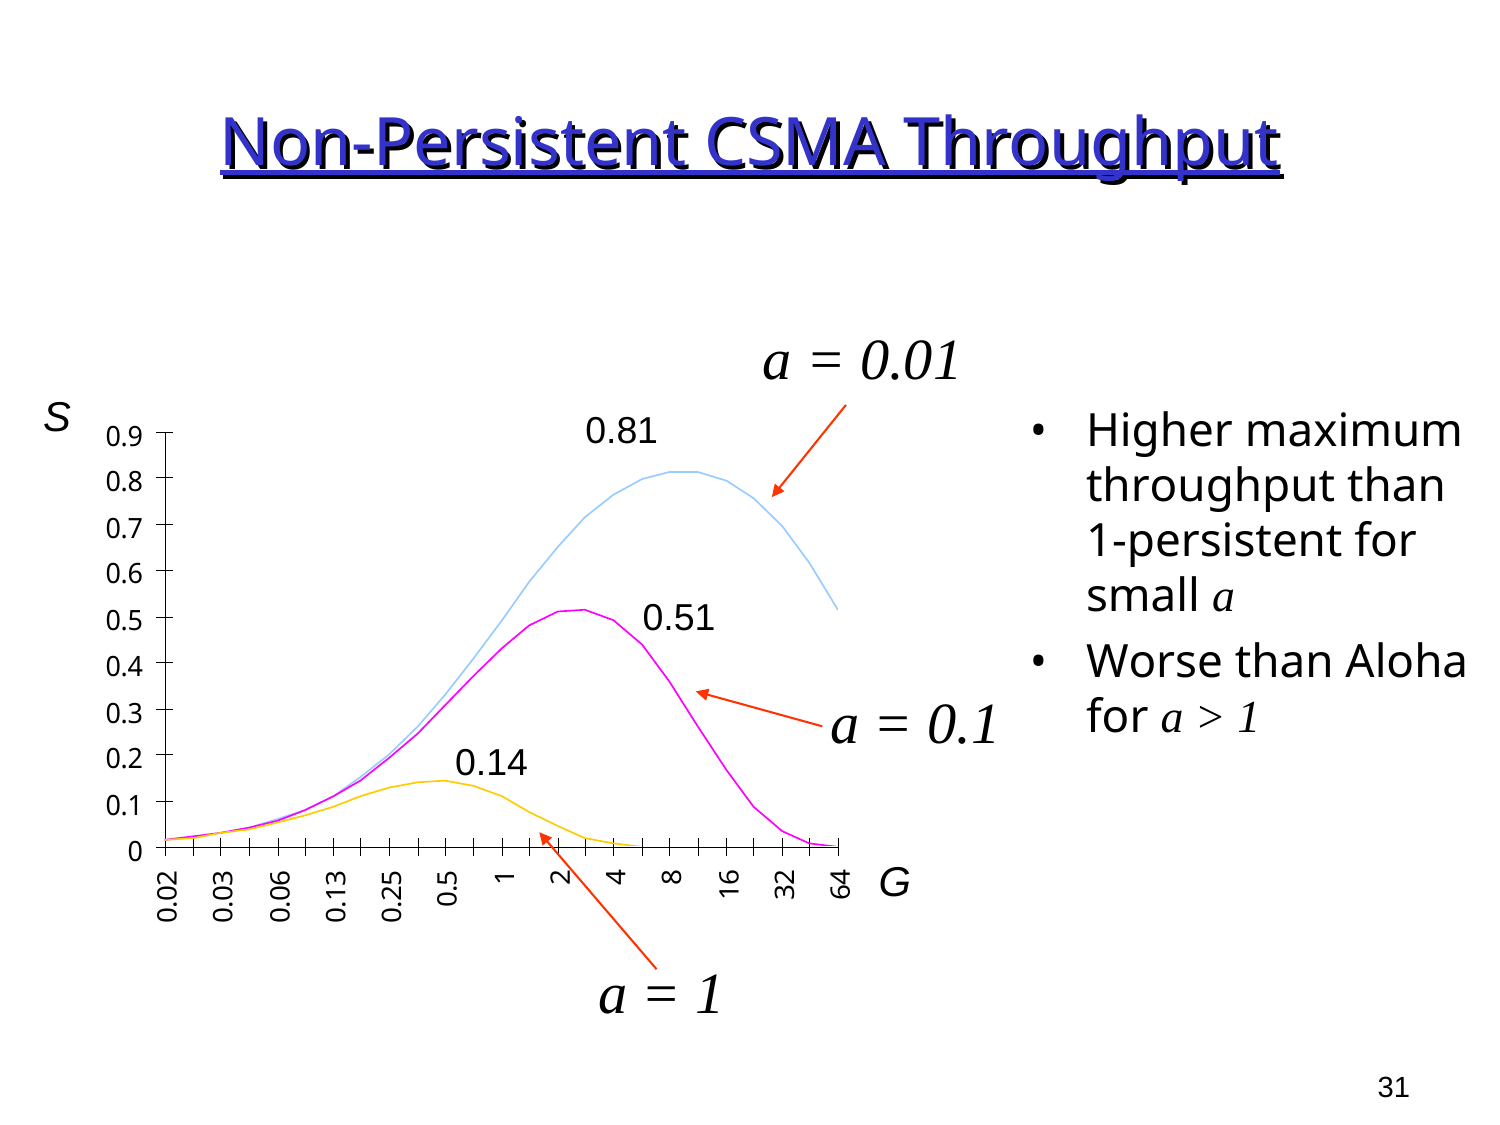

# Non-Persistent CSMA Throughput
a = 0.01
S
Higher maximum throughput than 1-persistent for small a
Worse than Aloha for a > 1
0.81
0.51
a = 0.1
0.14
G
a = 1
31